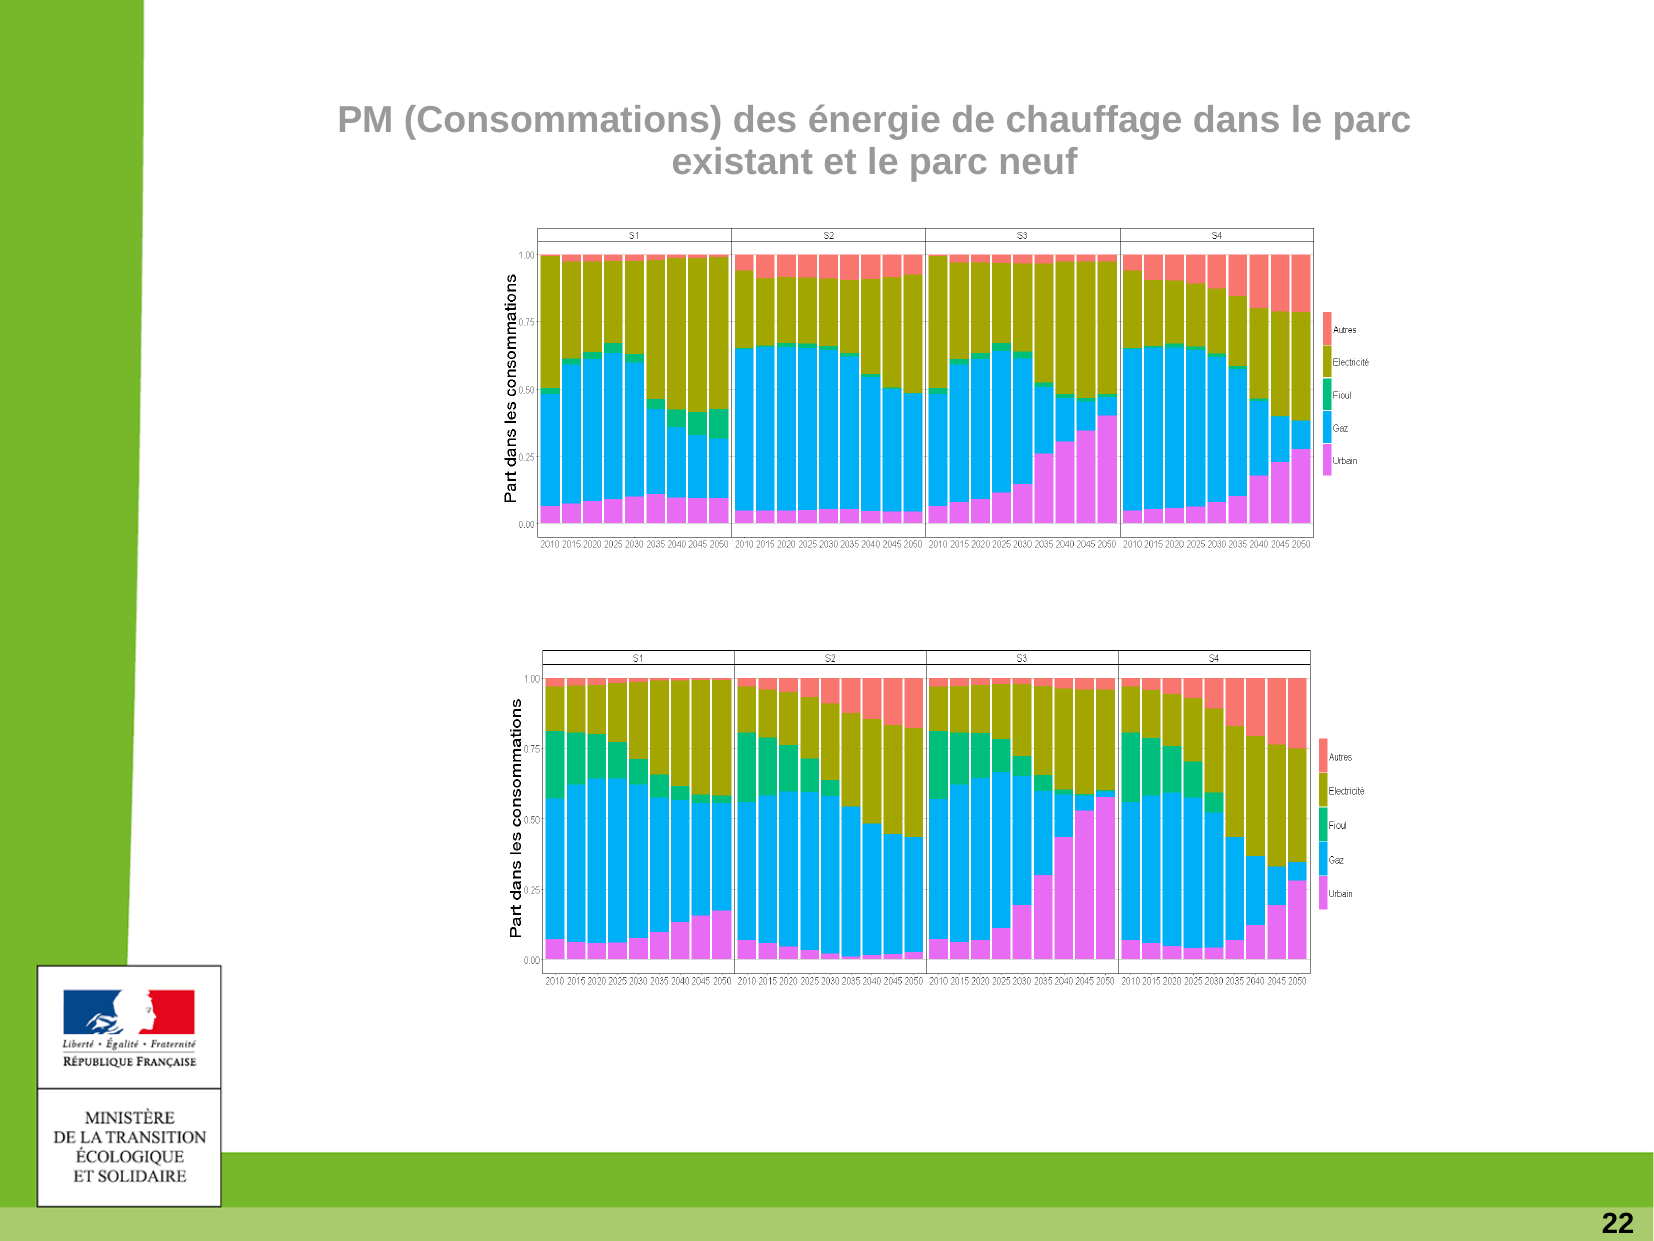

PM (Consommations) des énergie de chauffage dans le parc existant et le parc neuf